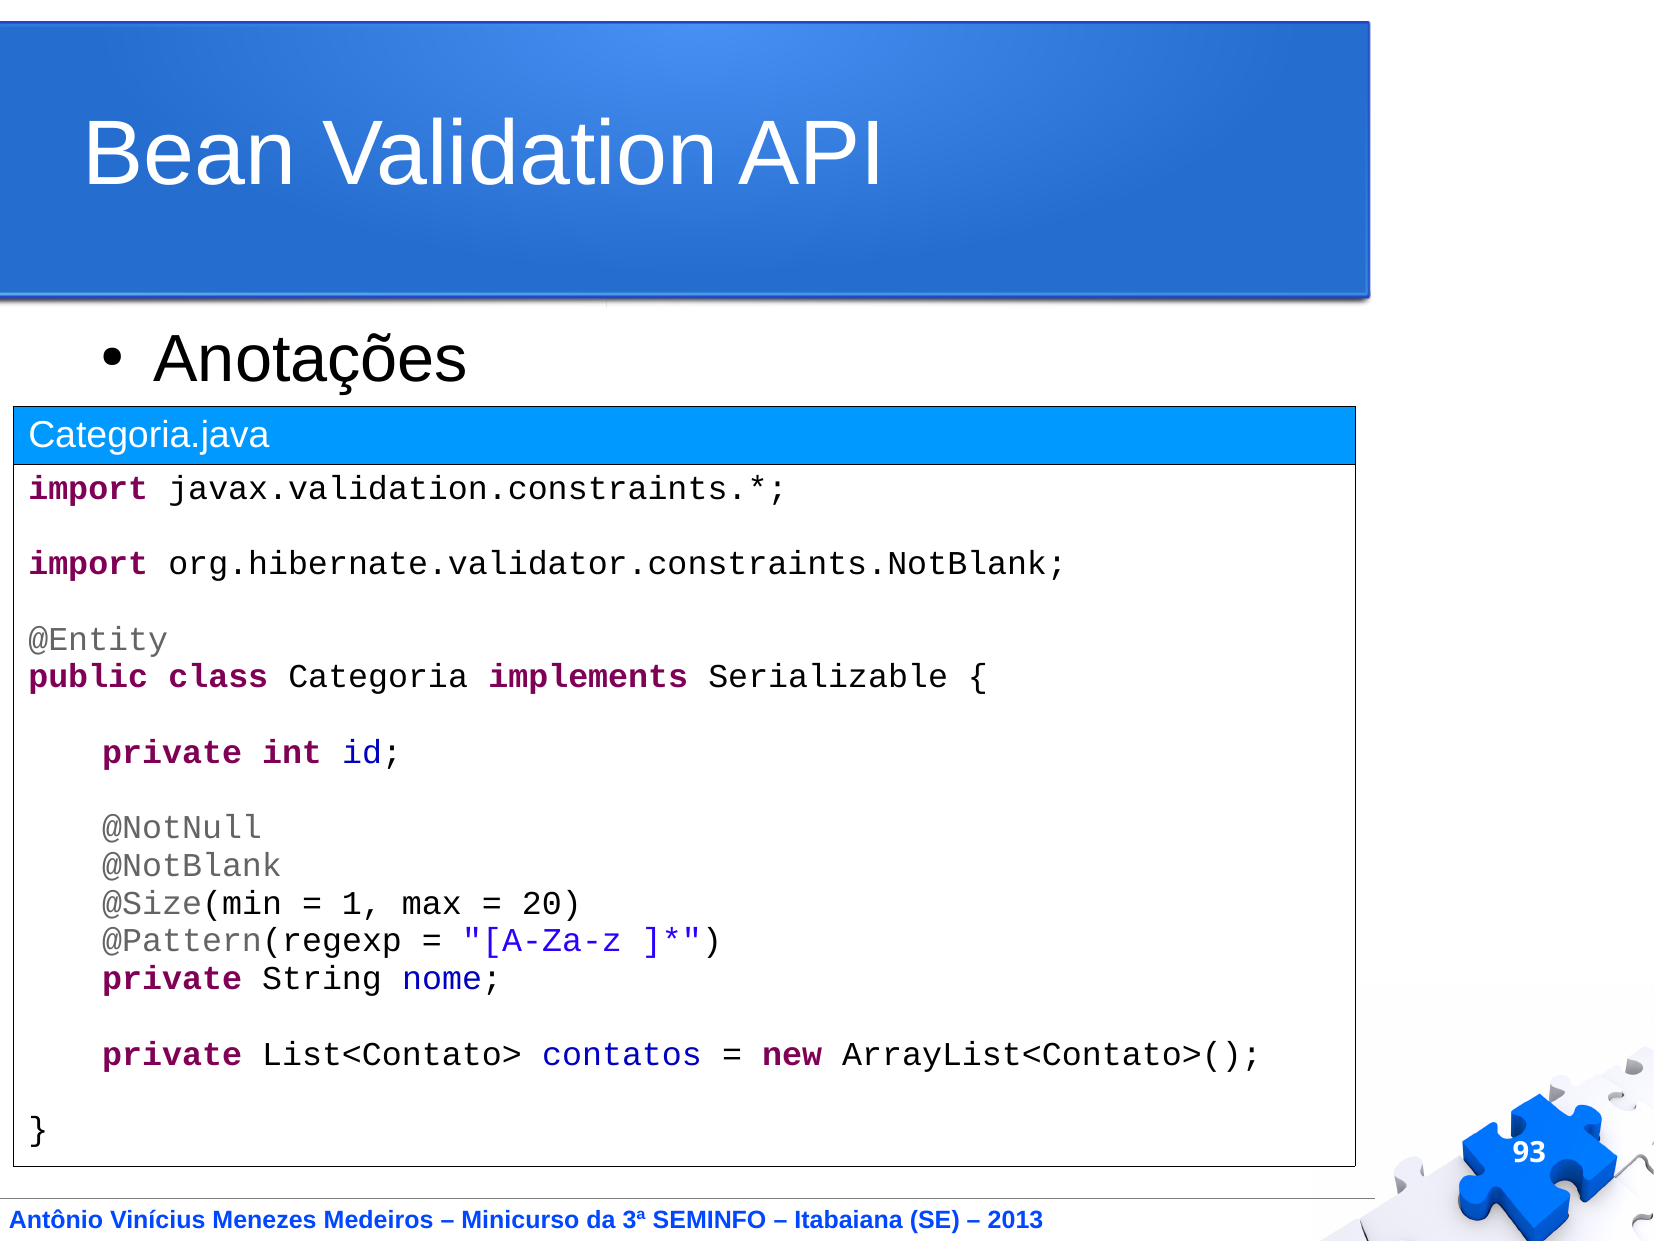

# Bean Validation API
Anotações
| Categoria.java |
| --- |
| import javax.validation.constraints.\*; import org.hibernate.validator.constraints.NotBlank; @Entity public class Categoria implements Serializable { private int id; @NotNull @NotBlank @Size(min = 1, max = 20) @Pattern(regexp = "[A-Za-z ]\*") private String nome; private List<Contato> contatos = new ArrayList<Contato>(); } |
93